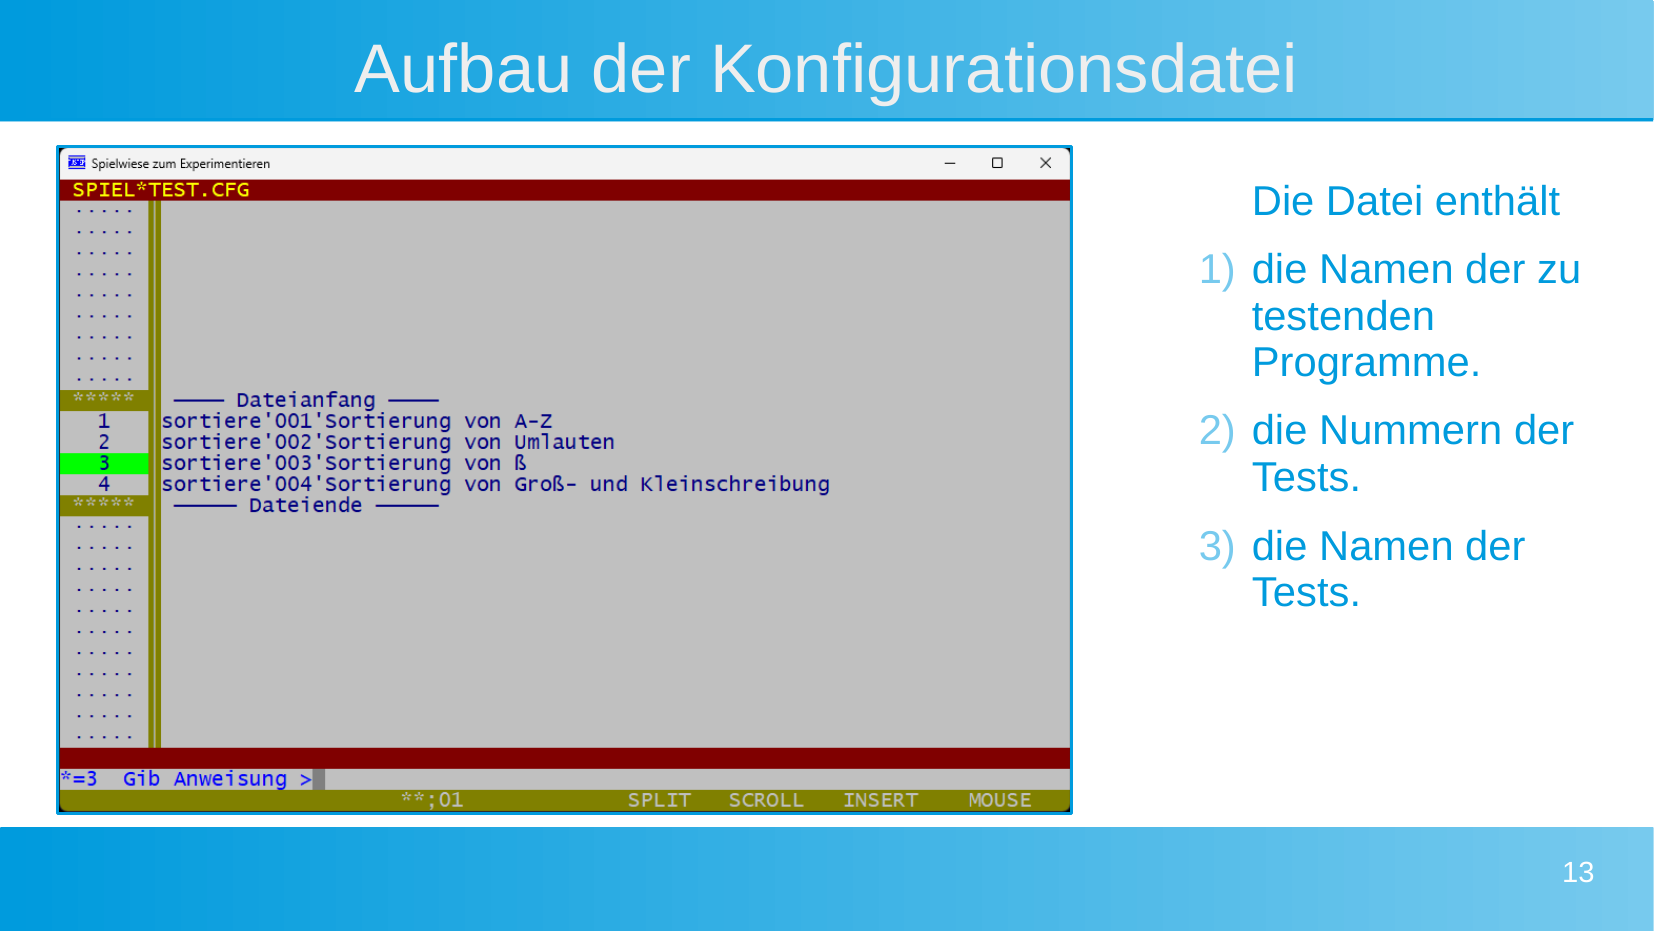

# Aufbau der Konfigurationsdatei
Die Datei enthält
die Namen der zu testenden Programme.
die Nummern der Tests.
die Namen der Tests.
13